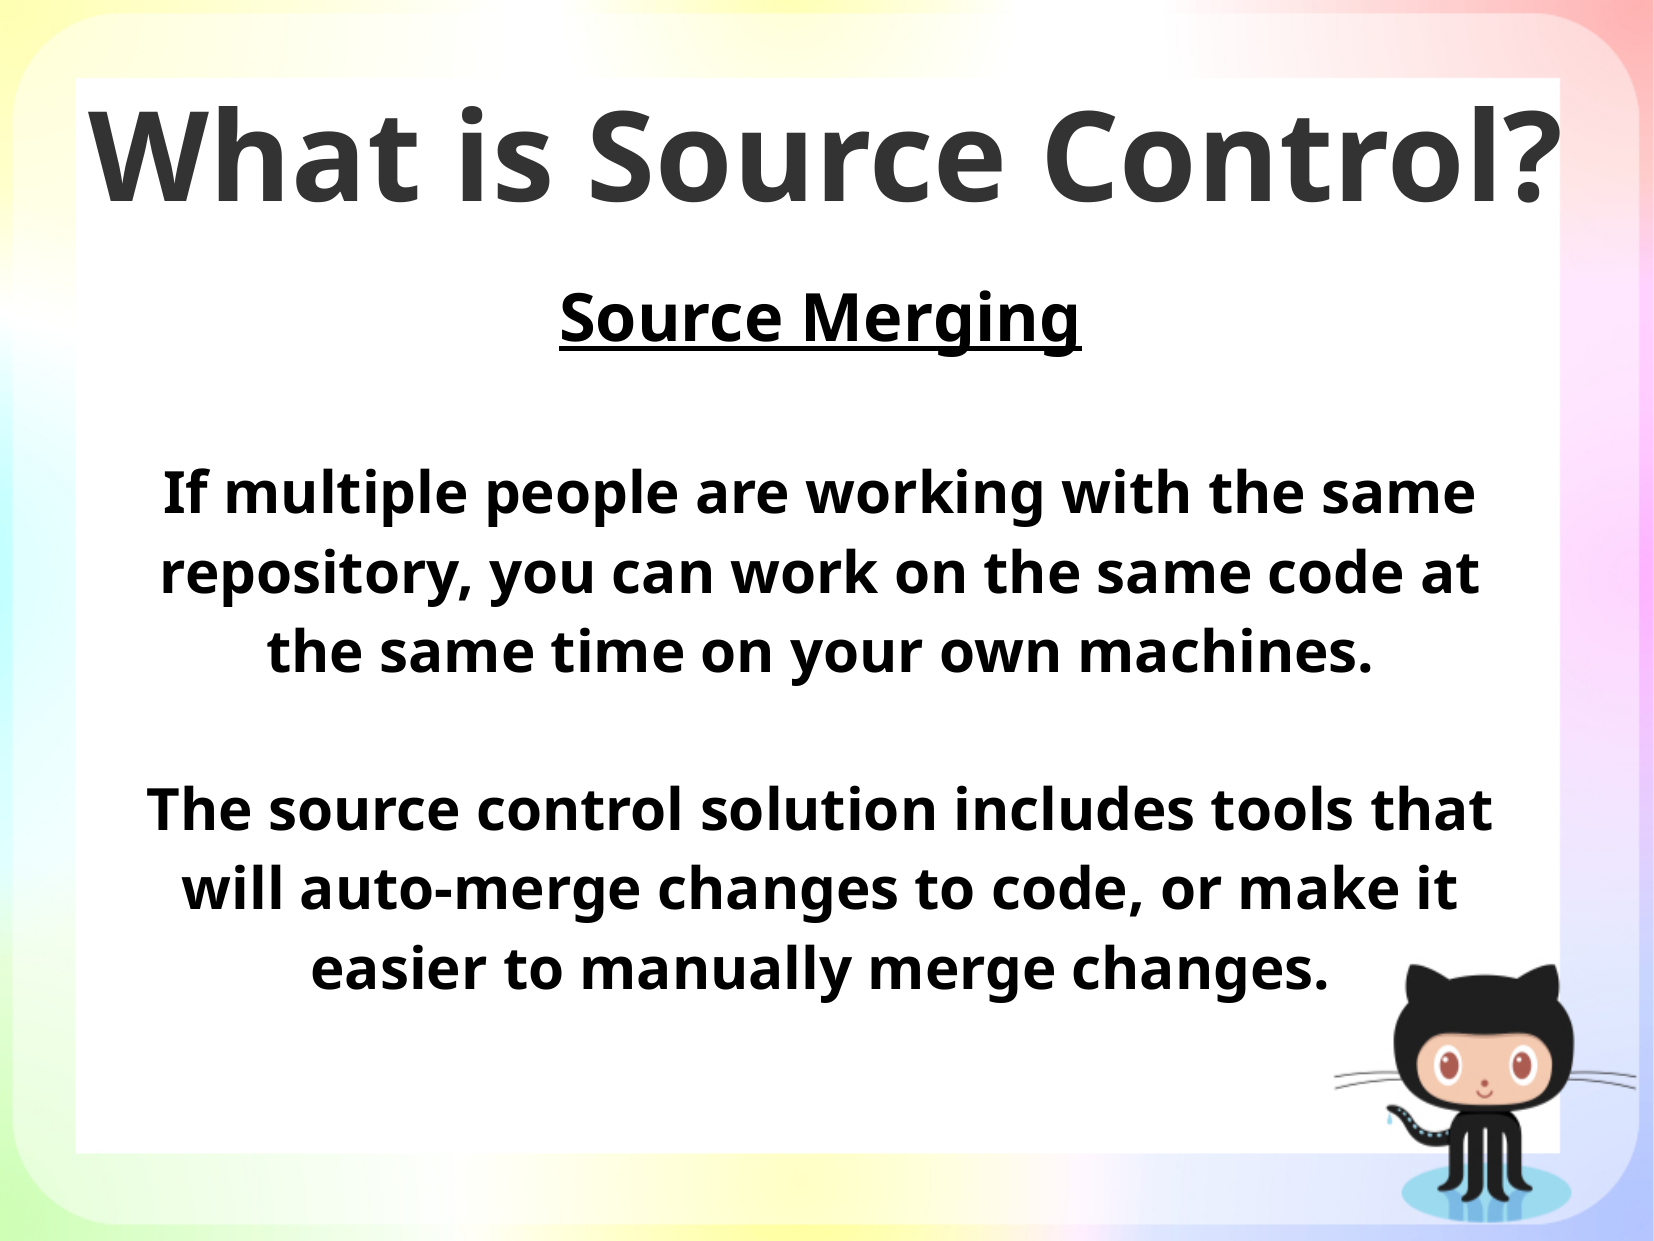

# What is Source Control?
Source Merging
If multiple people are working with the same repository, you can work on the same code at the same time on your own machines.
The source control solution includes tools that will auto-merge changes to code, or make it easier to manually merge changes.